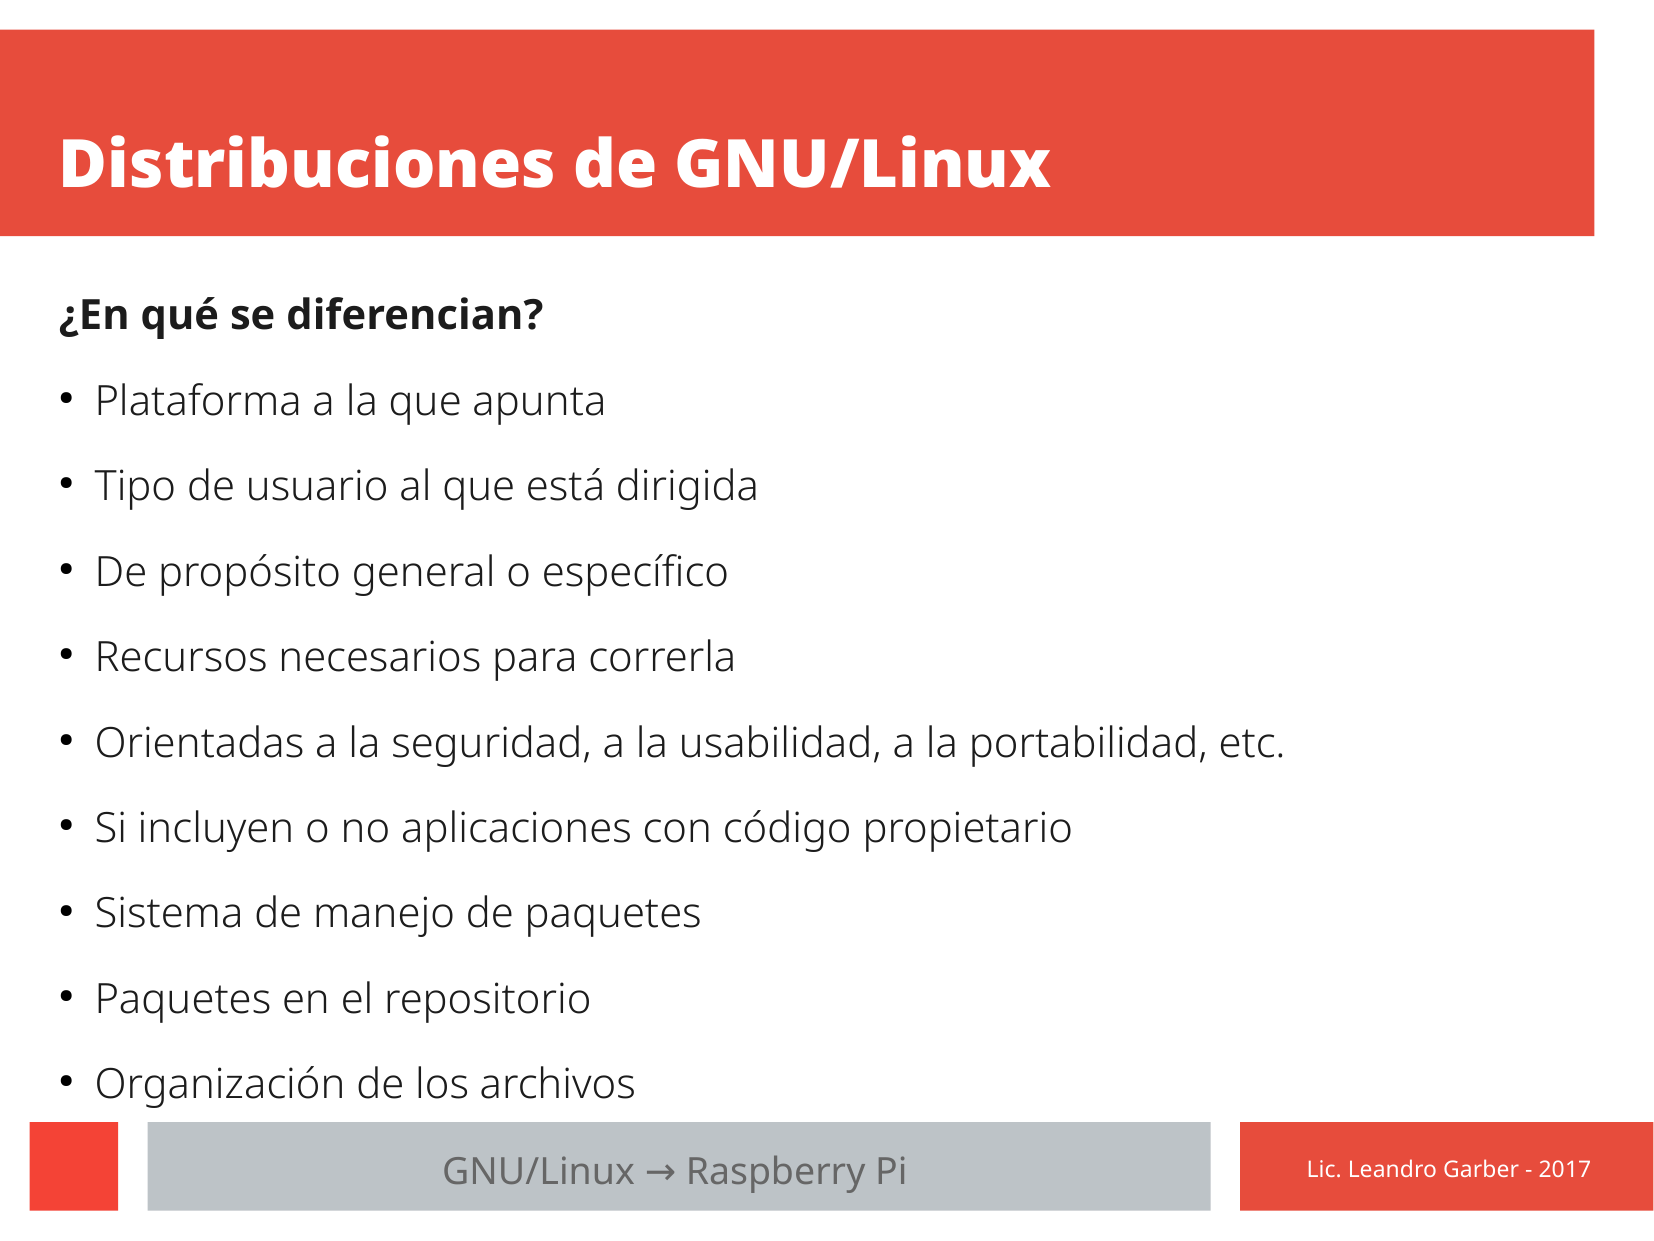

# Distribuciones de GNU/Linux
¿En qué se diferencian?
Plataforma a la que apunta
Tipo de usuario al que está dirigida
De propósito general o específico
Recursos necesarios para correrla
Orientadas a la seguridad, a la usabilidad, a la portabilidad, etc.
Si incluyen o no aplicaciones con código propietario
Sistema de manejo de paquetes
Paquetes en el repositorio
Organización de los archivos
GNU/Linux → Raspberry Pi
Lic. Leandro Garber - 2017